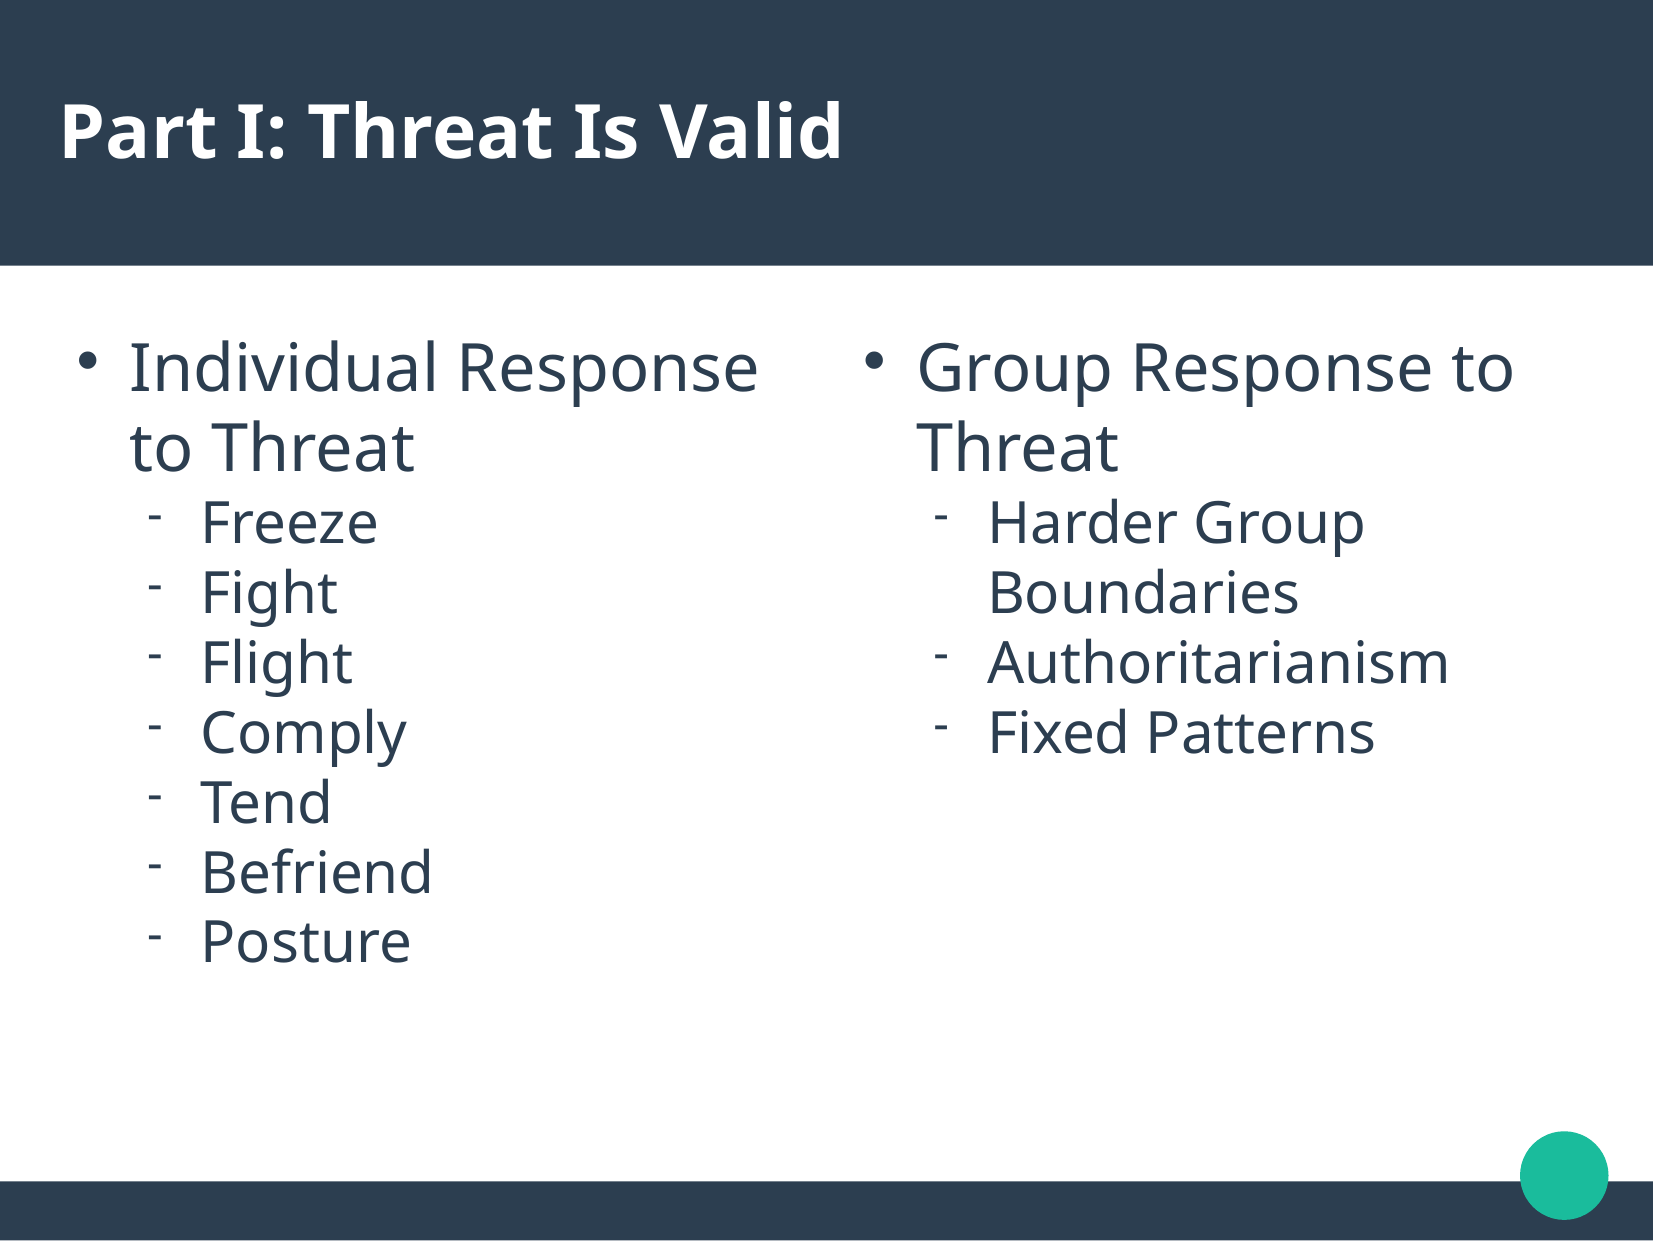

Part I: Threat Is Valid
Individual Response to Threat
Freeze
Fight
Flight
Comply
Tend
Befriend
Posture
Group Response to Threat
Harder Group Boundaries
Authoritarianism
Fixed Patterns